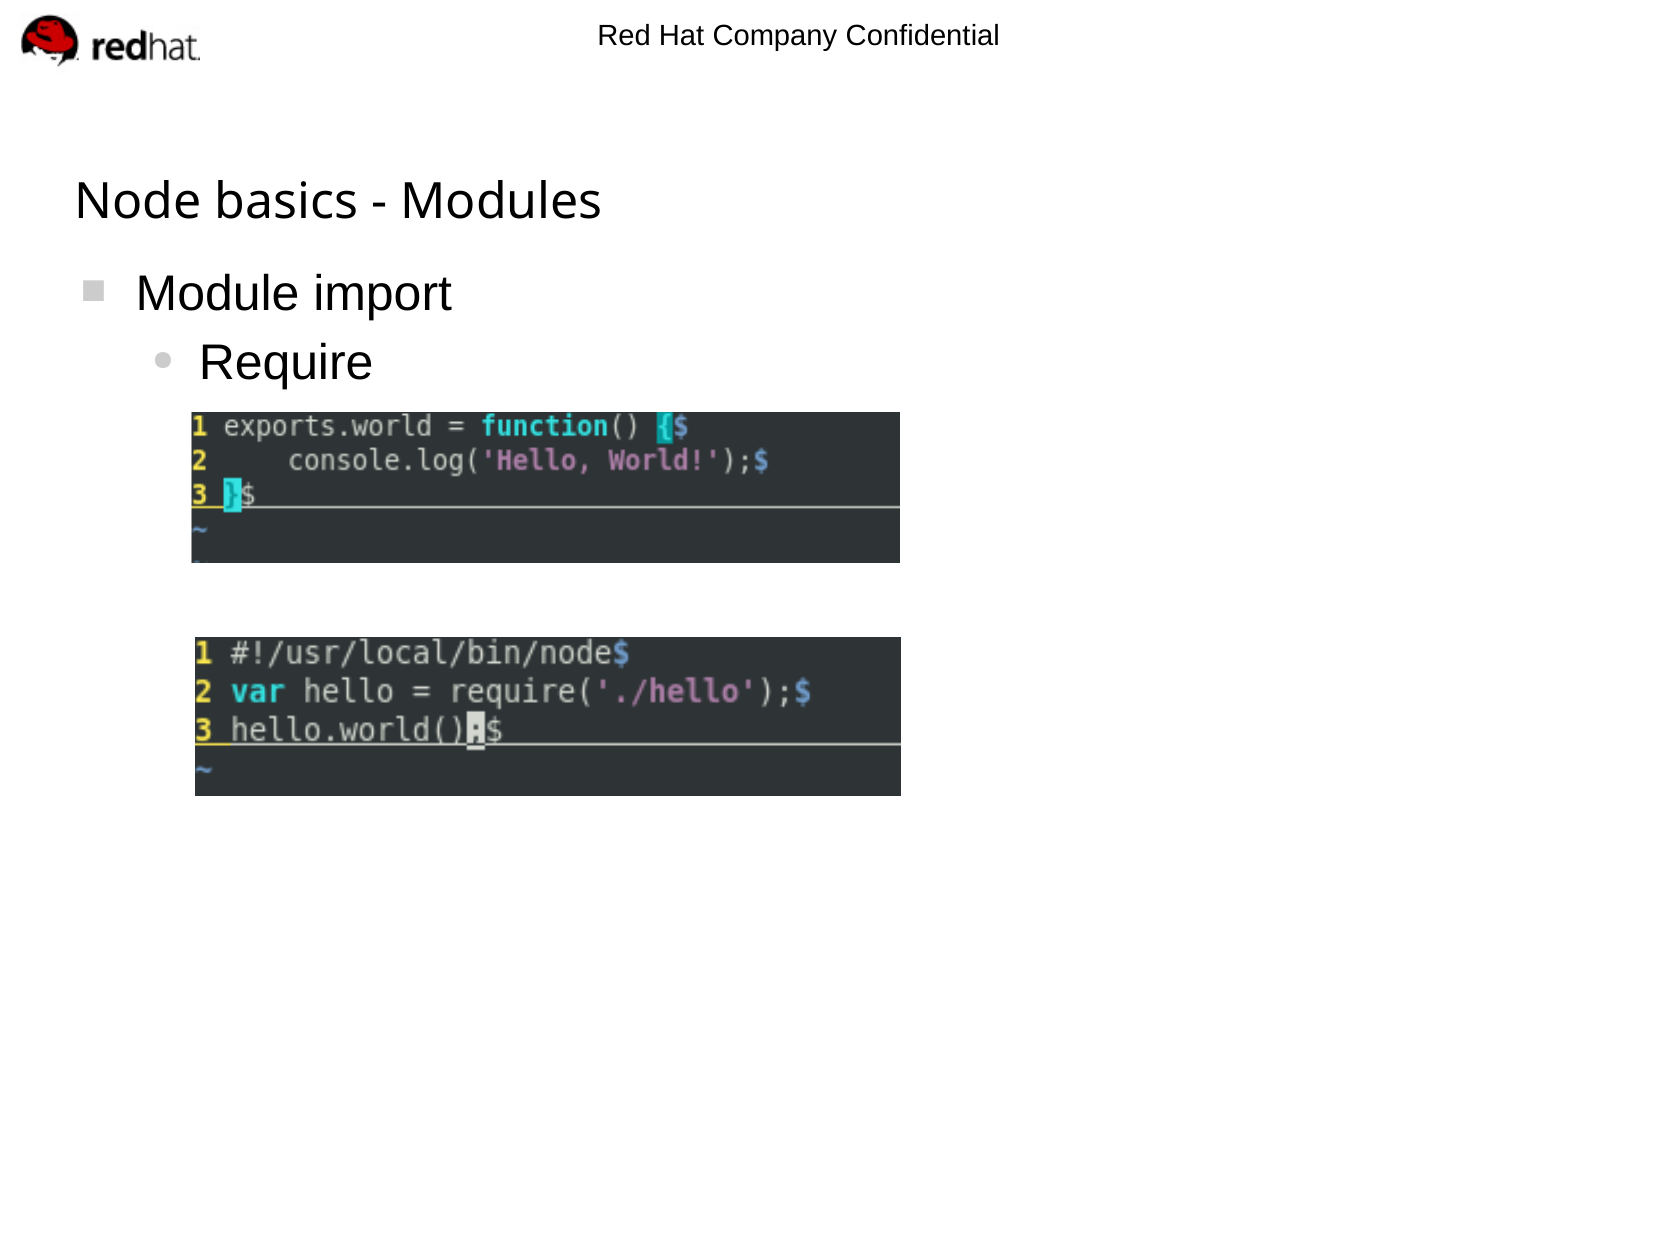

# Node basics - Modules
Module import
Require